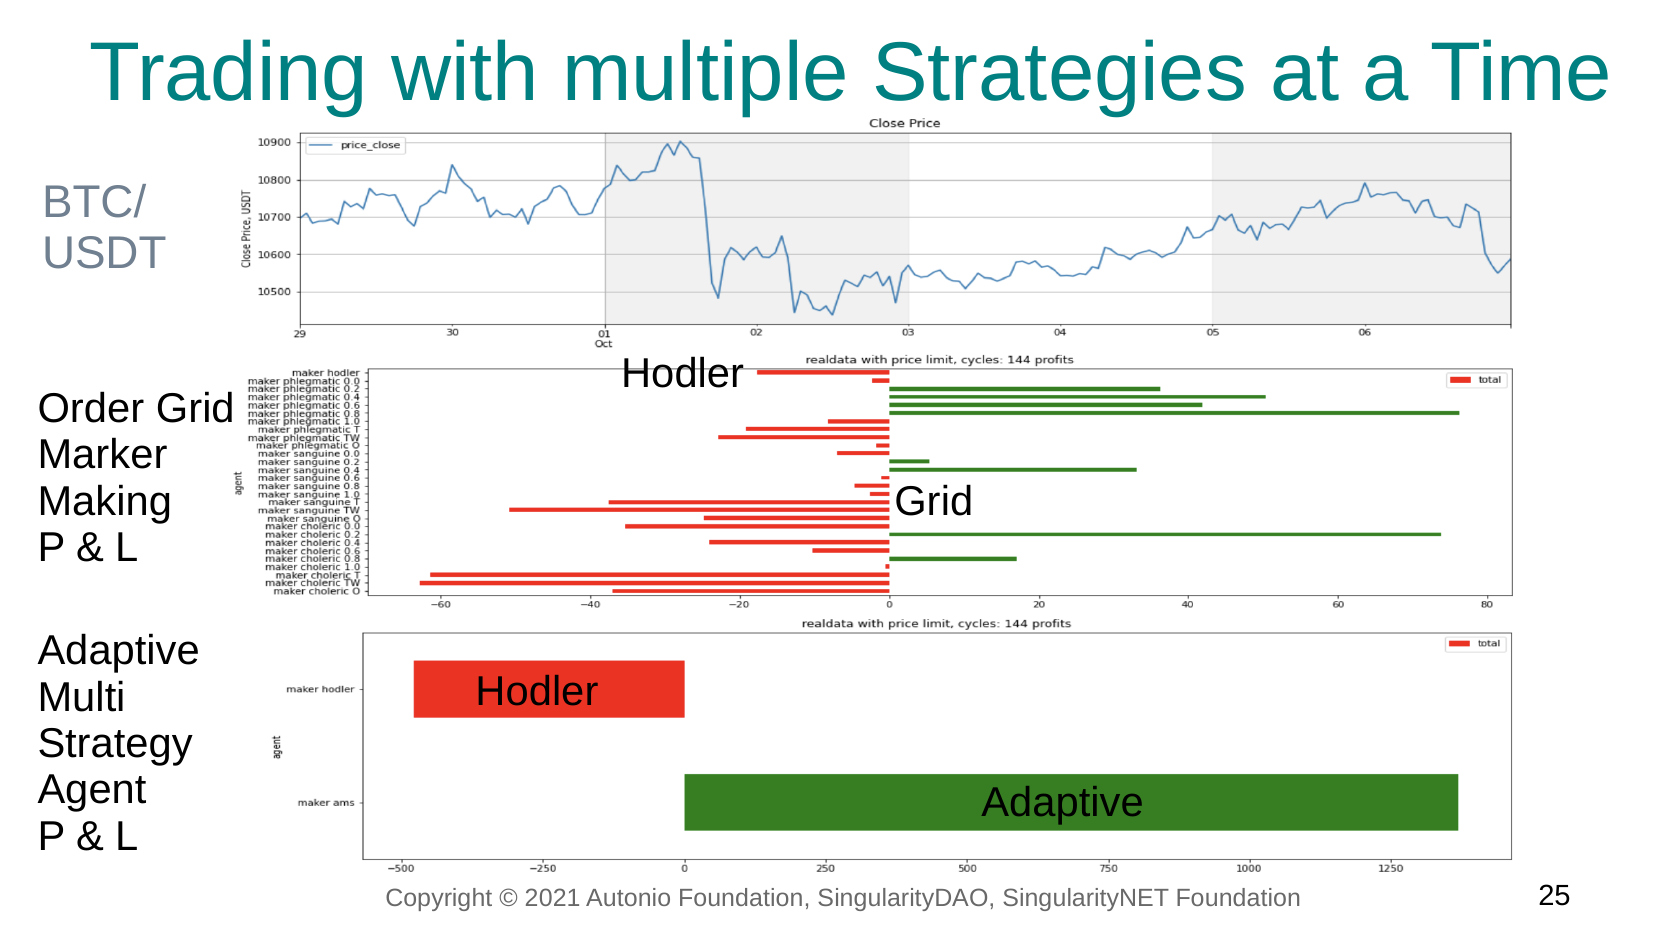

Trading with multiple Strategies at a Time
BTC/
USDT
Hodler
Order Grid
Marker
Making
P & L
Grid
Adaptive
Multi
Strategy
Agent
P & L
Hodler
Adaptive
Copyright © 2021 Autonio Foundation, SingularityDAO, SingularityNET Foundation
25